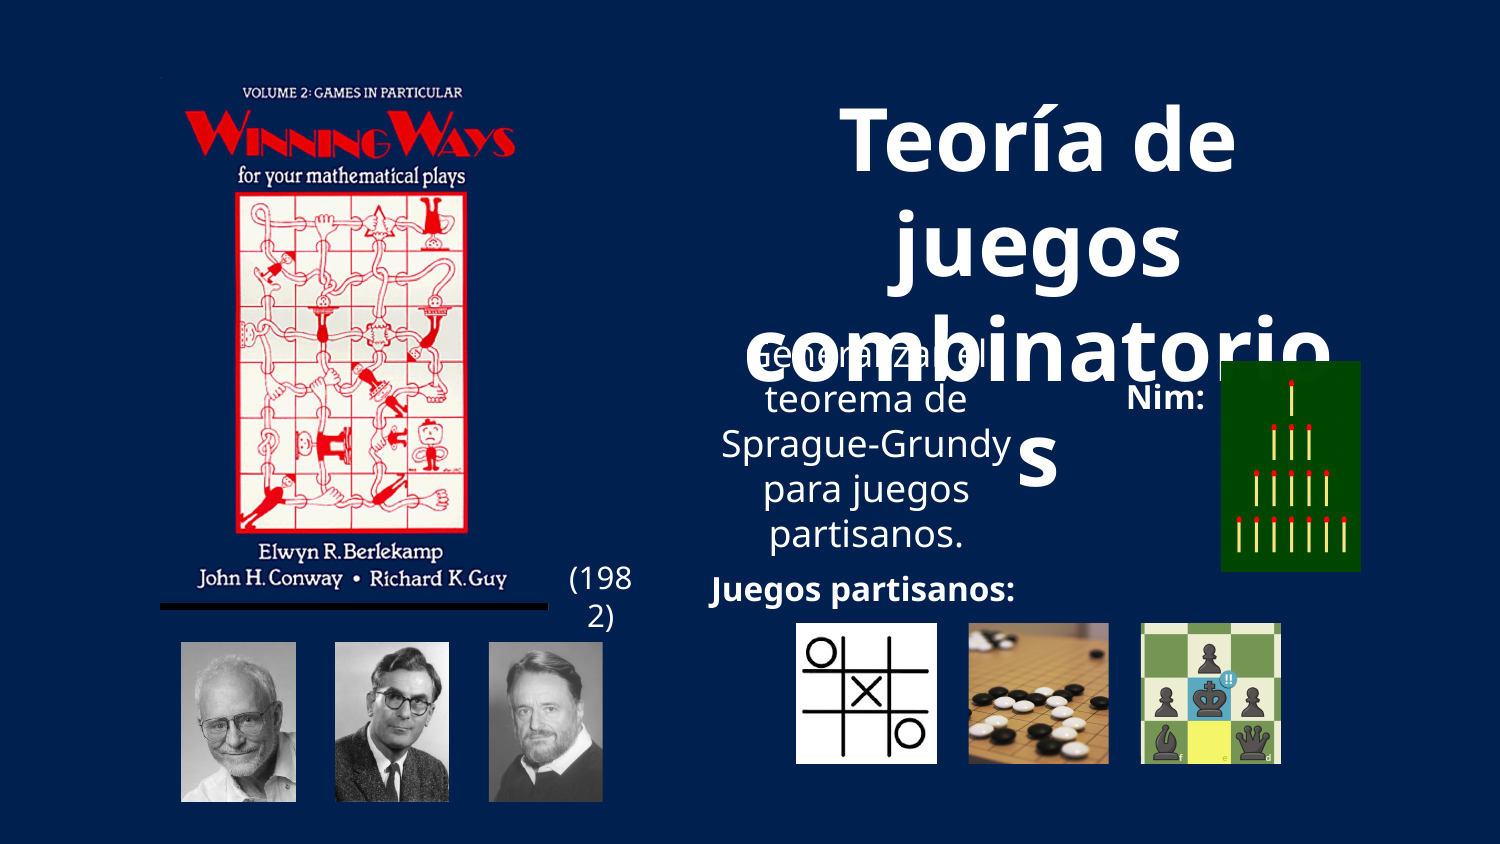

# Teoría de juegos combinatorios
Generalizar el teorema de Sprague-Grundy para juegos partisanos.
Nim:
(1982)
Juegos partisanos: